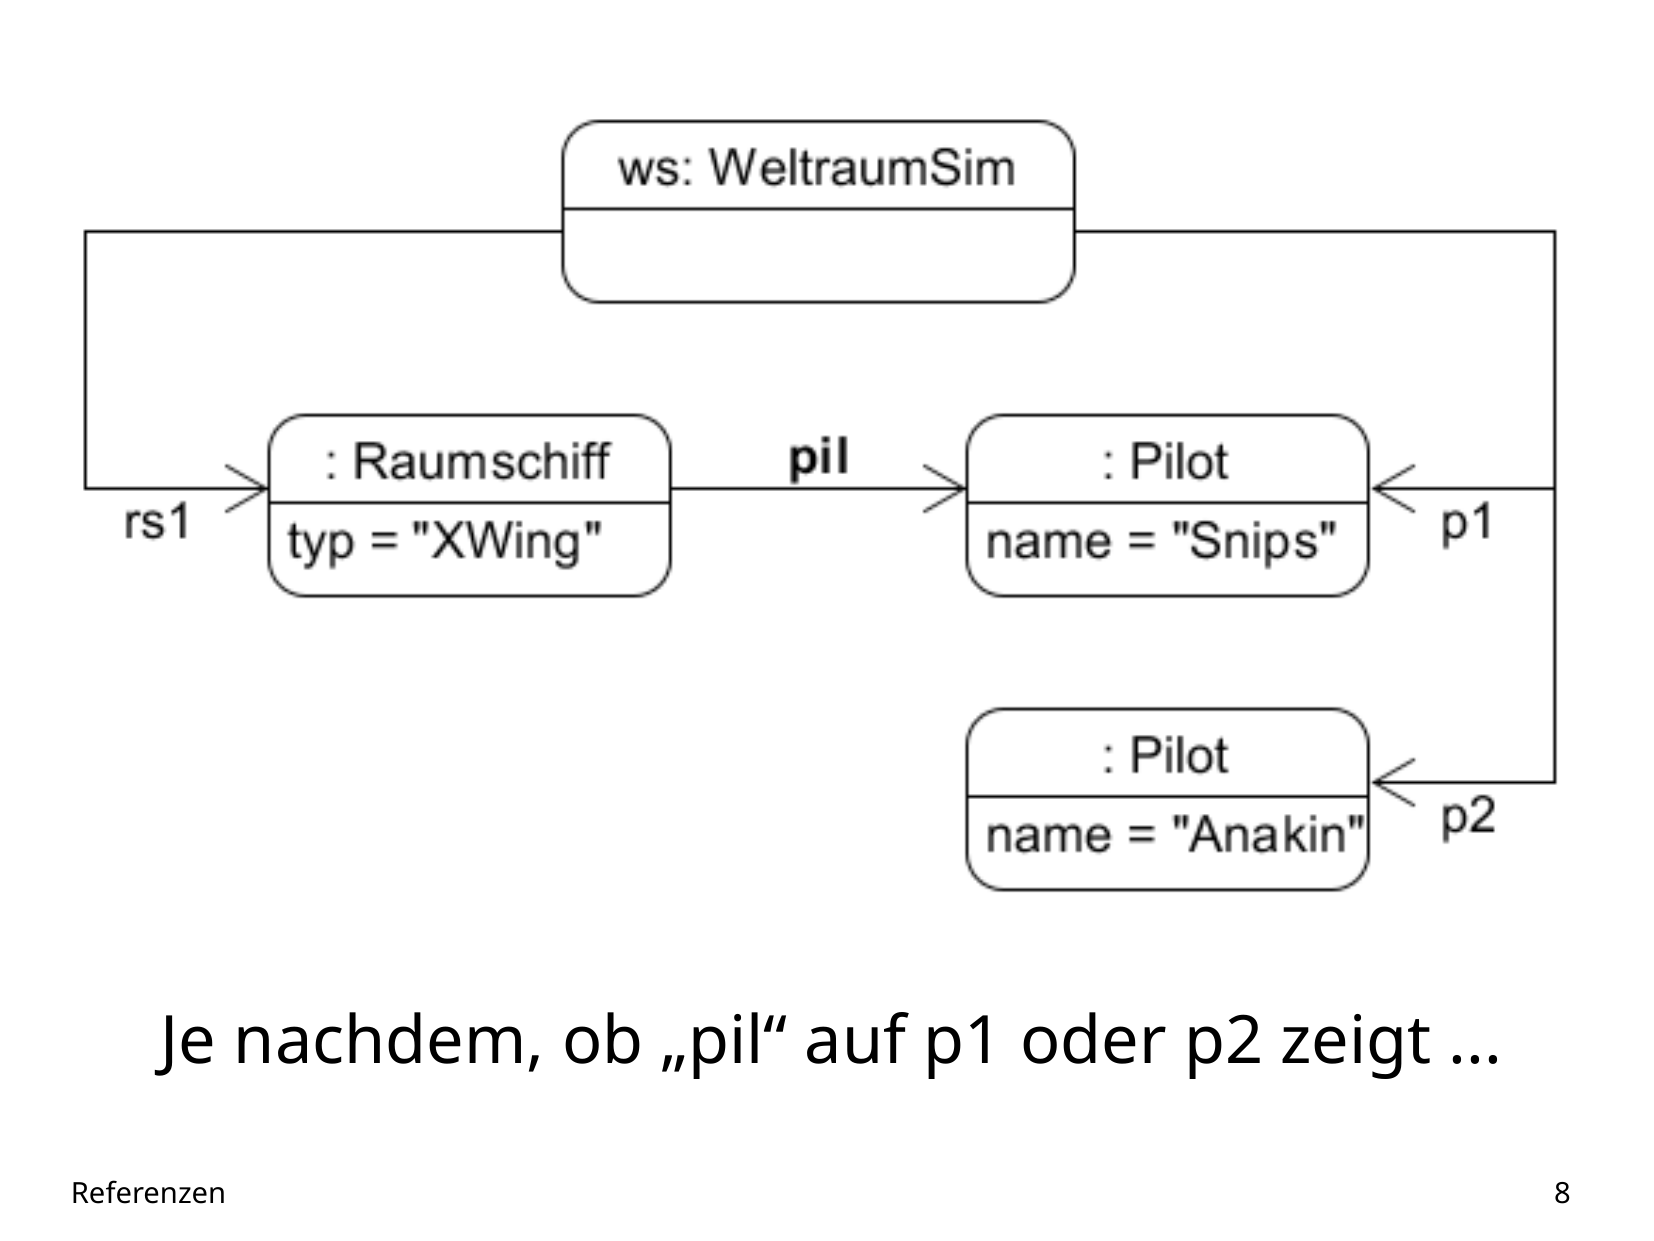

# Je nachdem, ob „pil“ auf p1 oder p2 zeigt ...
Referenzen
8